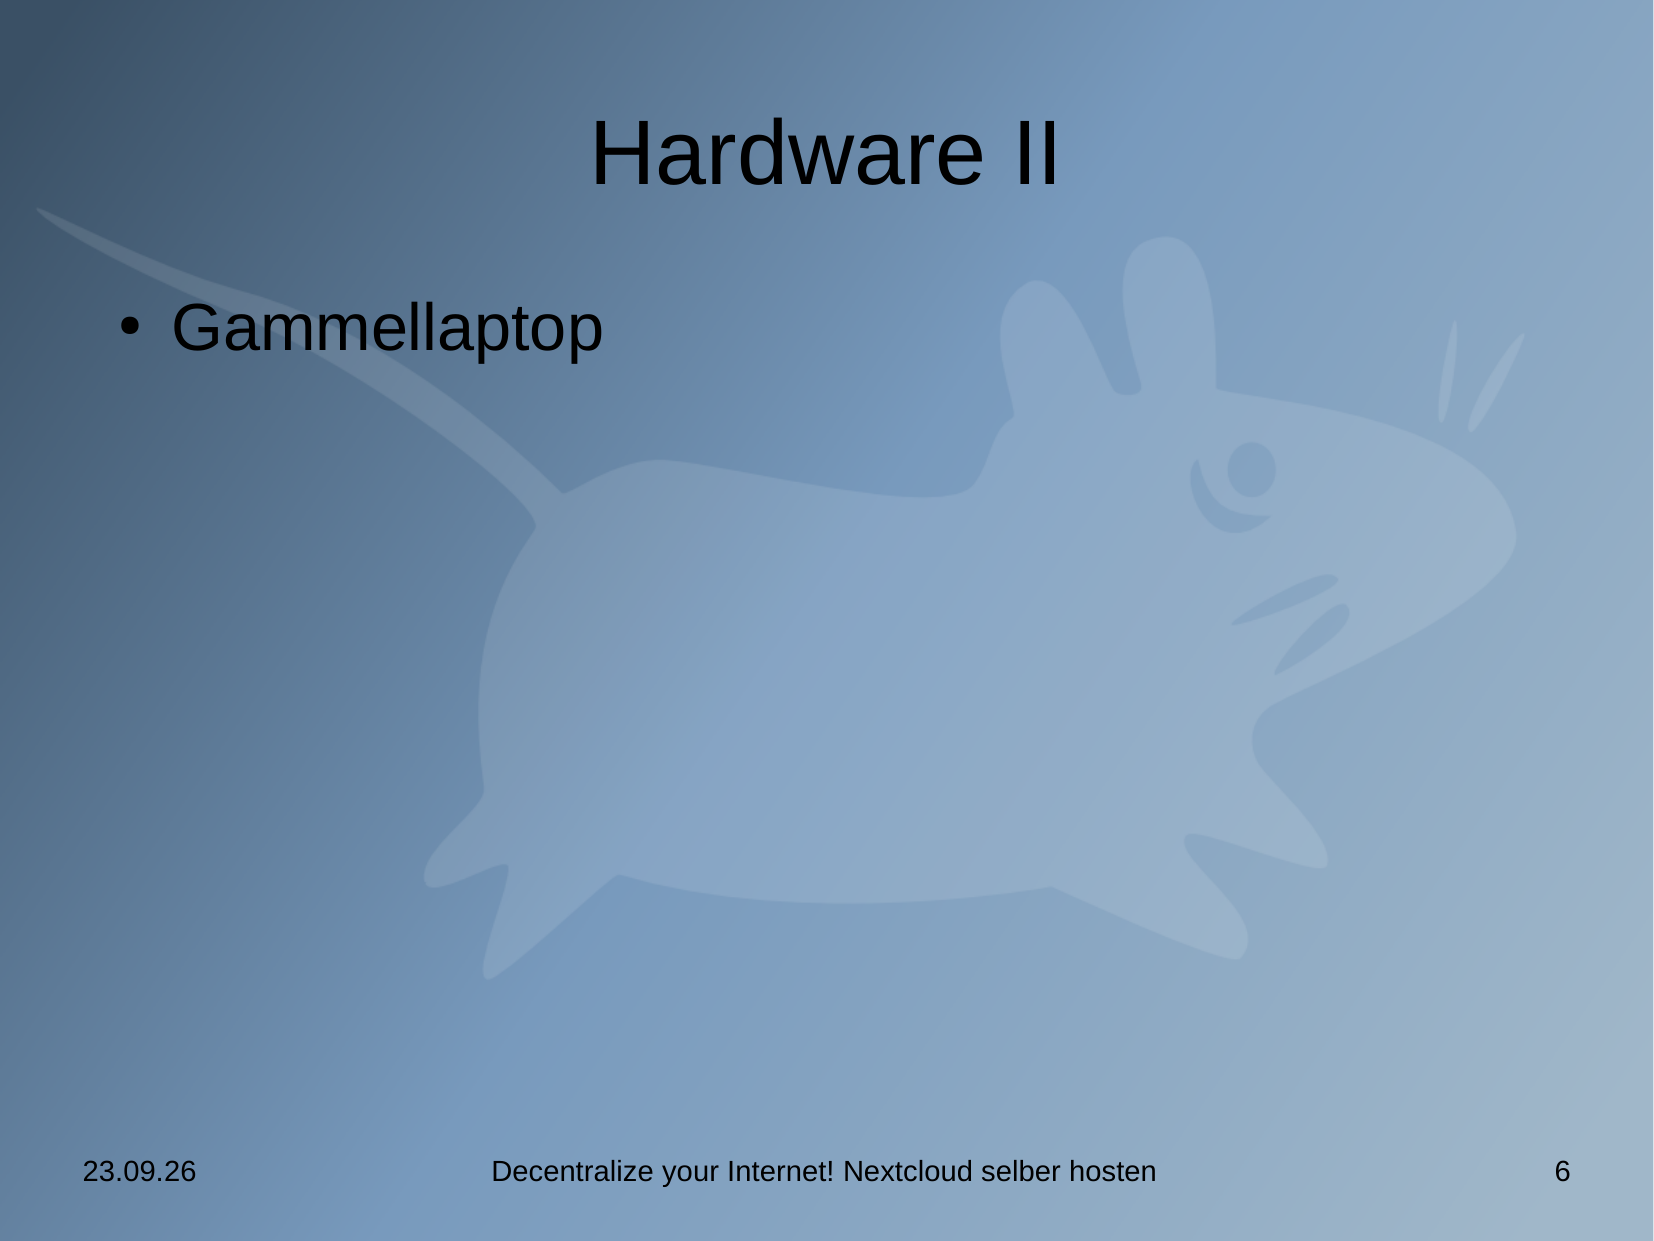

# Hardware II
Gammellaptop
Decentralize your Internet! Nextcloud selber hosten
6